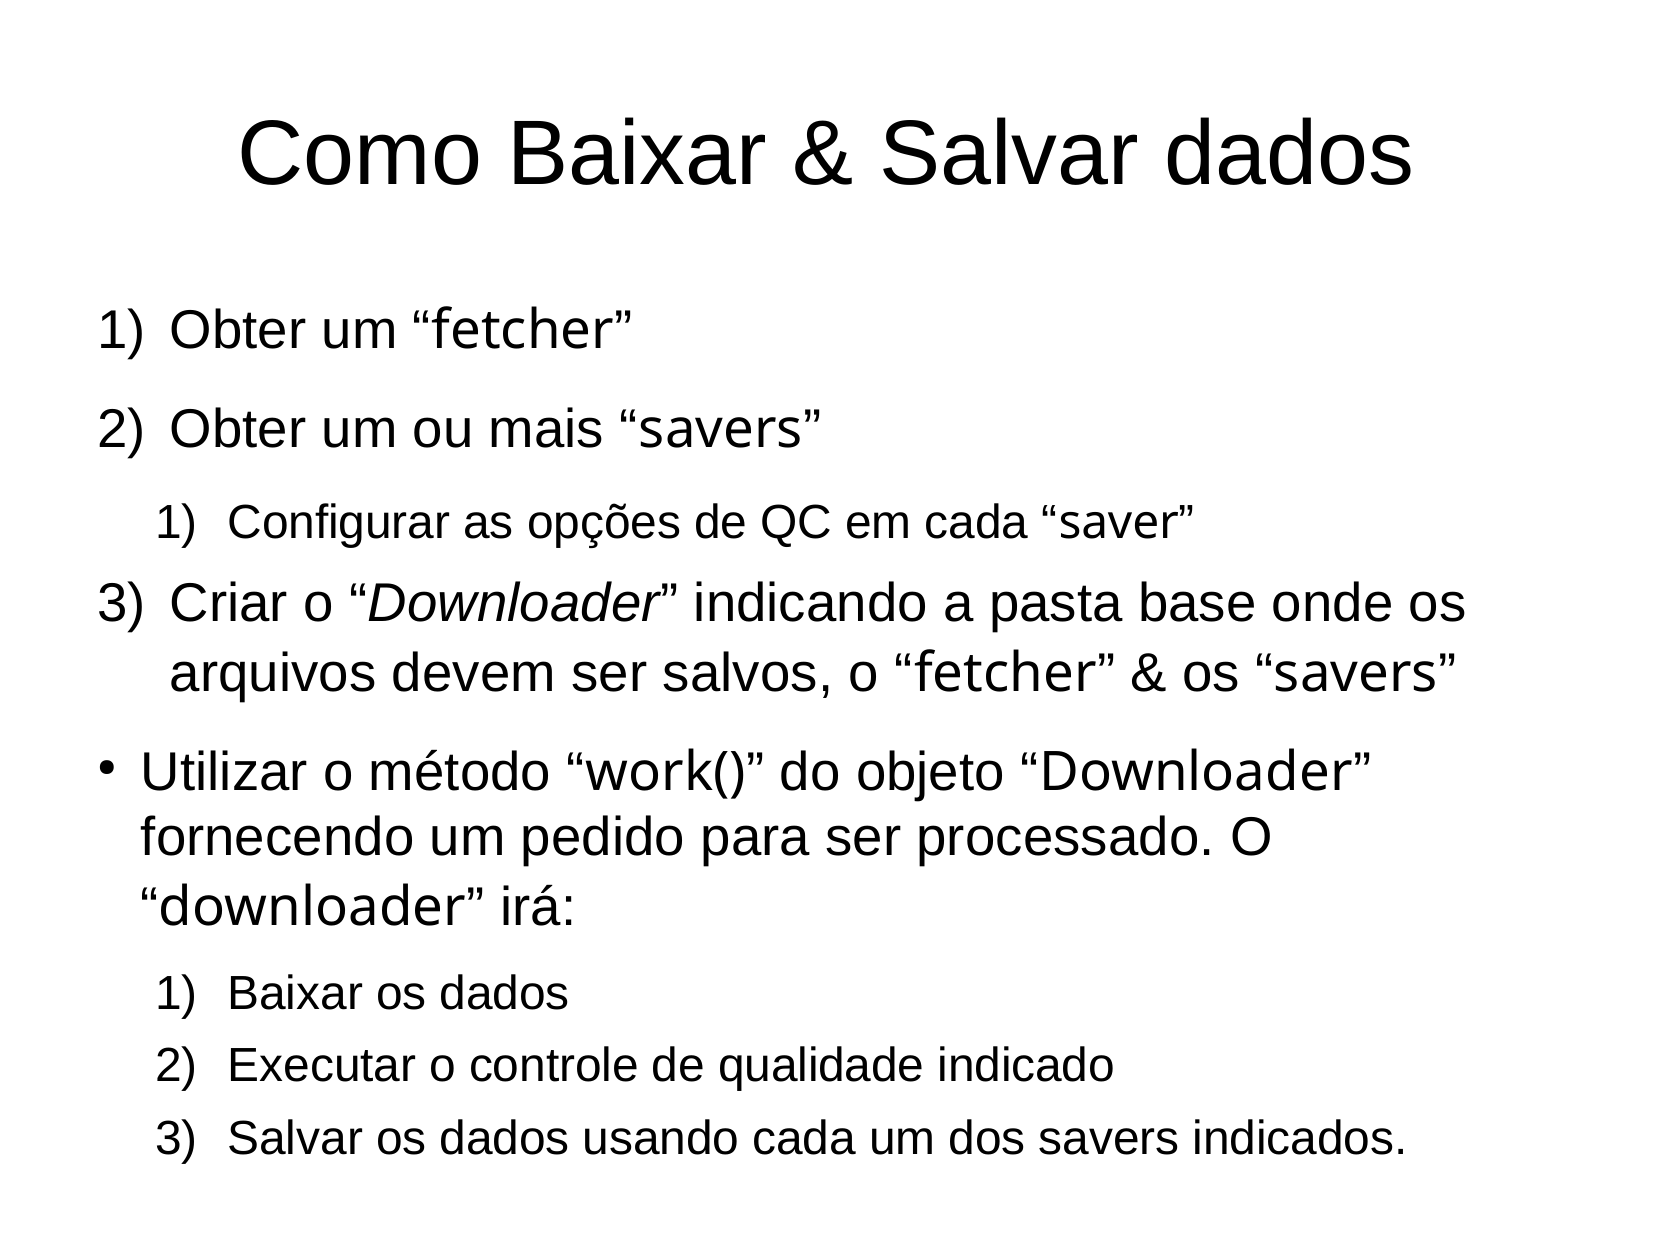

# Como Baixar & Salvar dados
Obter um “fetcher”
Obter um ou mais “savers”
Configurar as opções de QC em cada “saver”
Criar o “Downloader” indicando a pasta base onde os arquivos devem ser salvos, o “fetcher” & os “savers”
Utilizar o método “work()” do objeto “Downloader” fornecendo um pedido para ser processado. O “downloader” irá:
Baixar os dados
Executar o controle de qualidade indicado
Salvar os dados usando cada um dos savers indicados.